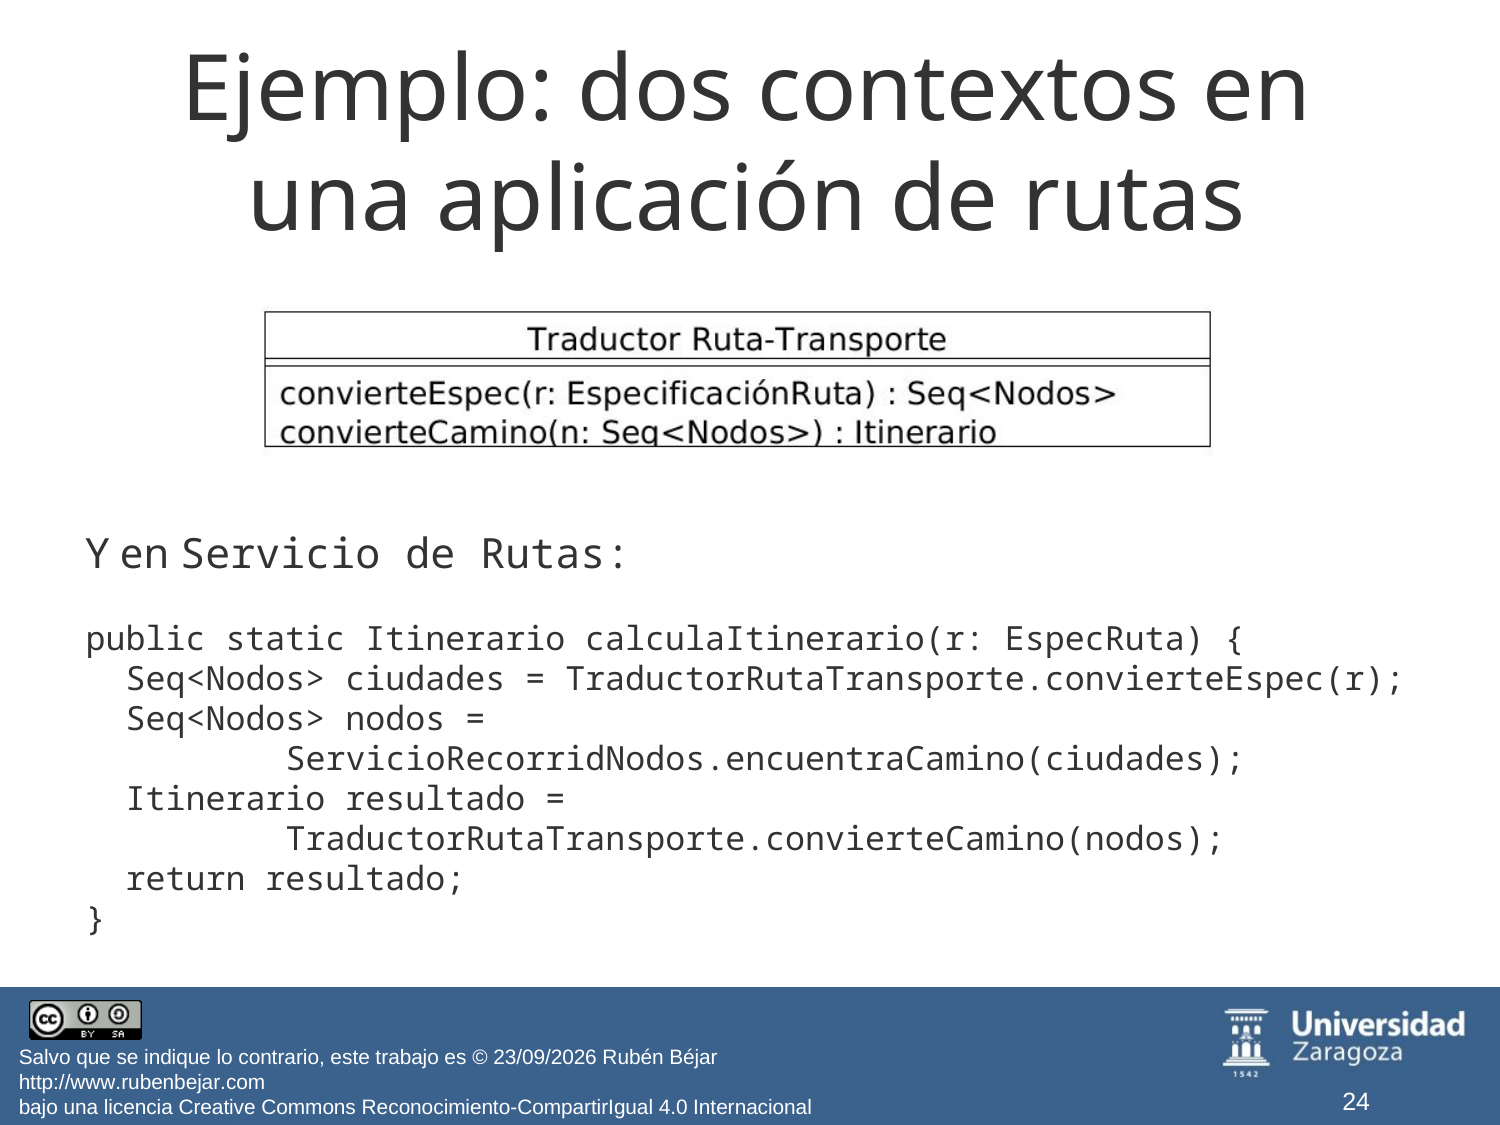

# Ejemplo: dos contextos en una aplicación de rutas
Y en Servicio de Rutas:
public static Itinerario calculaItinerario(r: EspecRuta) {
 Seq<Nodos> ciudades = TraductorRutaTransporte.convierteEspec(r);
 Seq<Nodos> nodos =
 ServicioRecorridNodos.encuentraCamino(ciudades);
 Itinerario resultado =
 TraductorRutaTransporte.convierteCamino(nodos);
 return resultado;
}